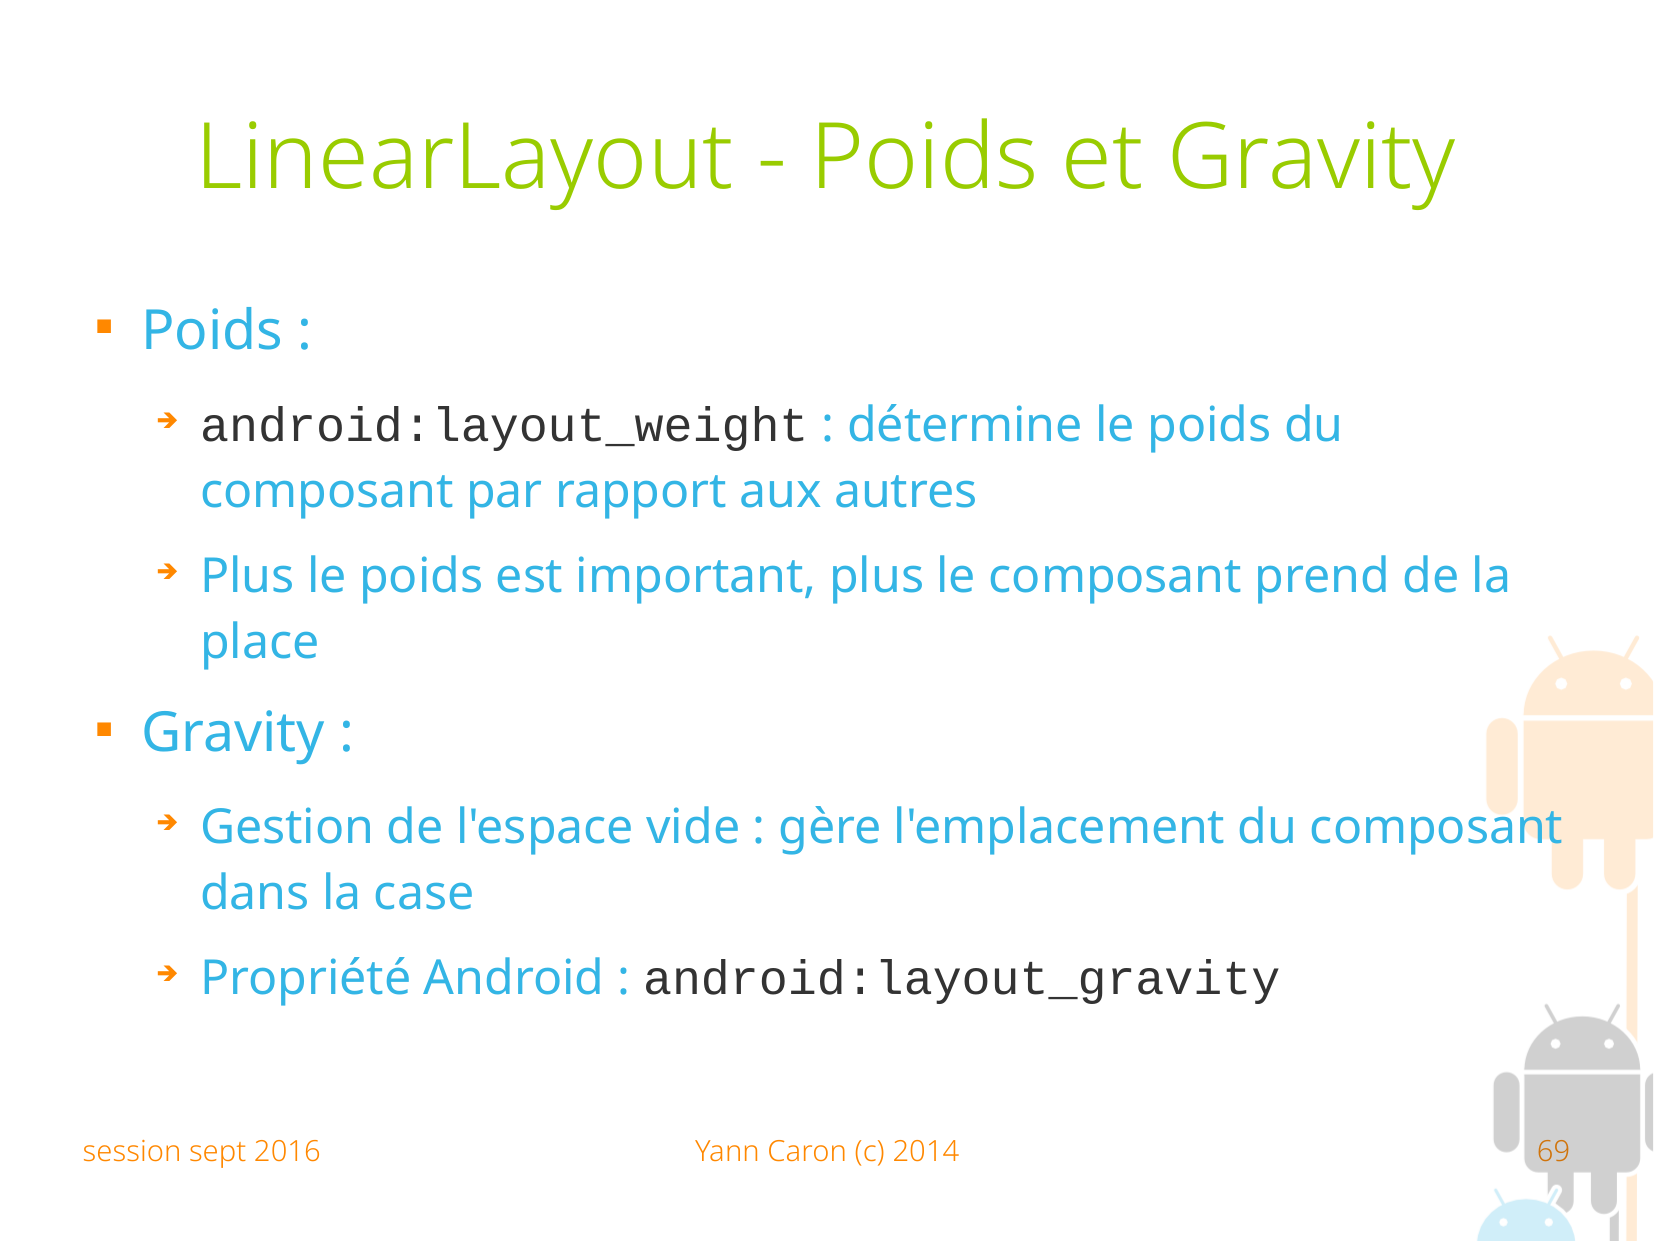

# LinearLayout - Poids et Gravity
Poids :
android:layout_weight : détermine le poids du composant par rapport aux autres
Plus le poids est important, plus le composant prend de la place
Gravity :
Gestion de l'espace vide : gère l'emplacement du composant dans la case
Propriété Android : android:layout_gravity
session sept 2016
Yann Caron (c) 2014
69